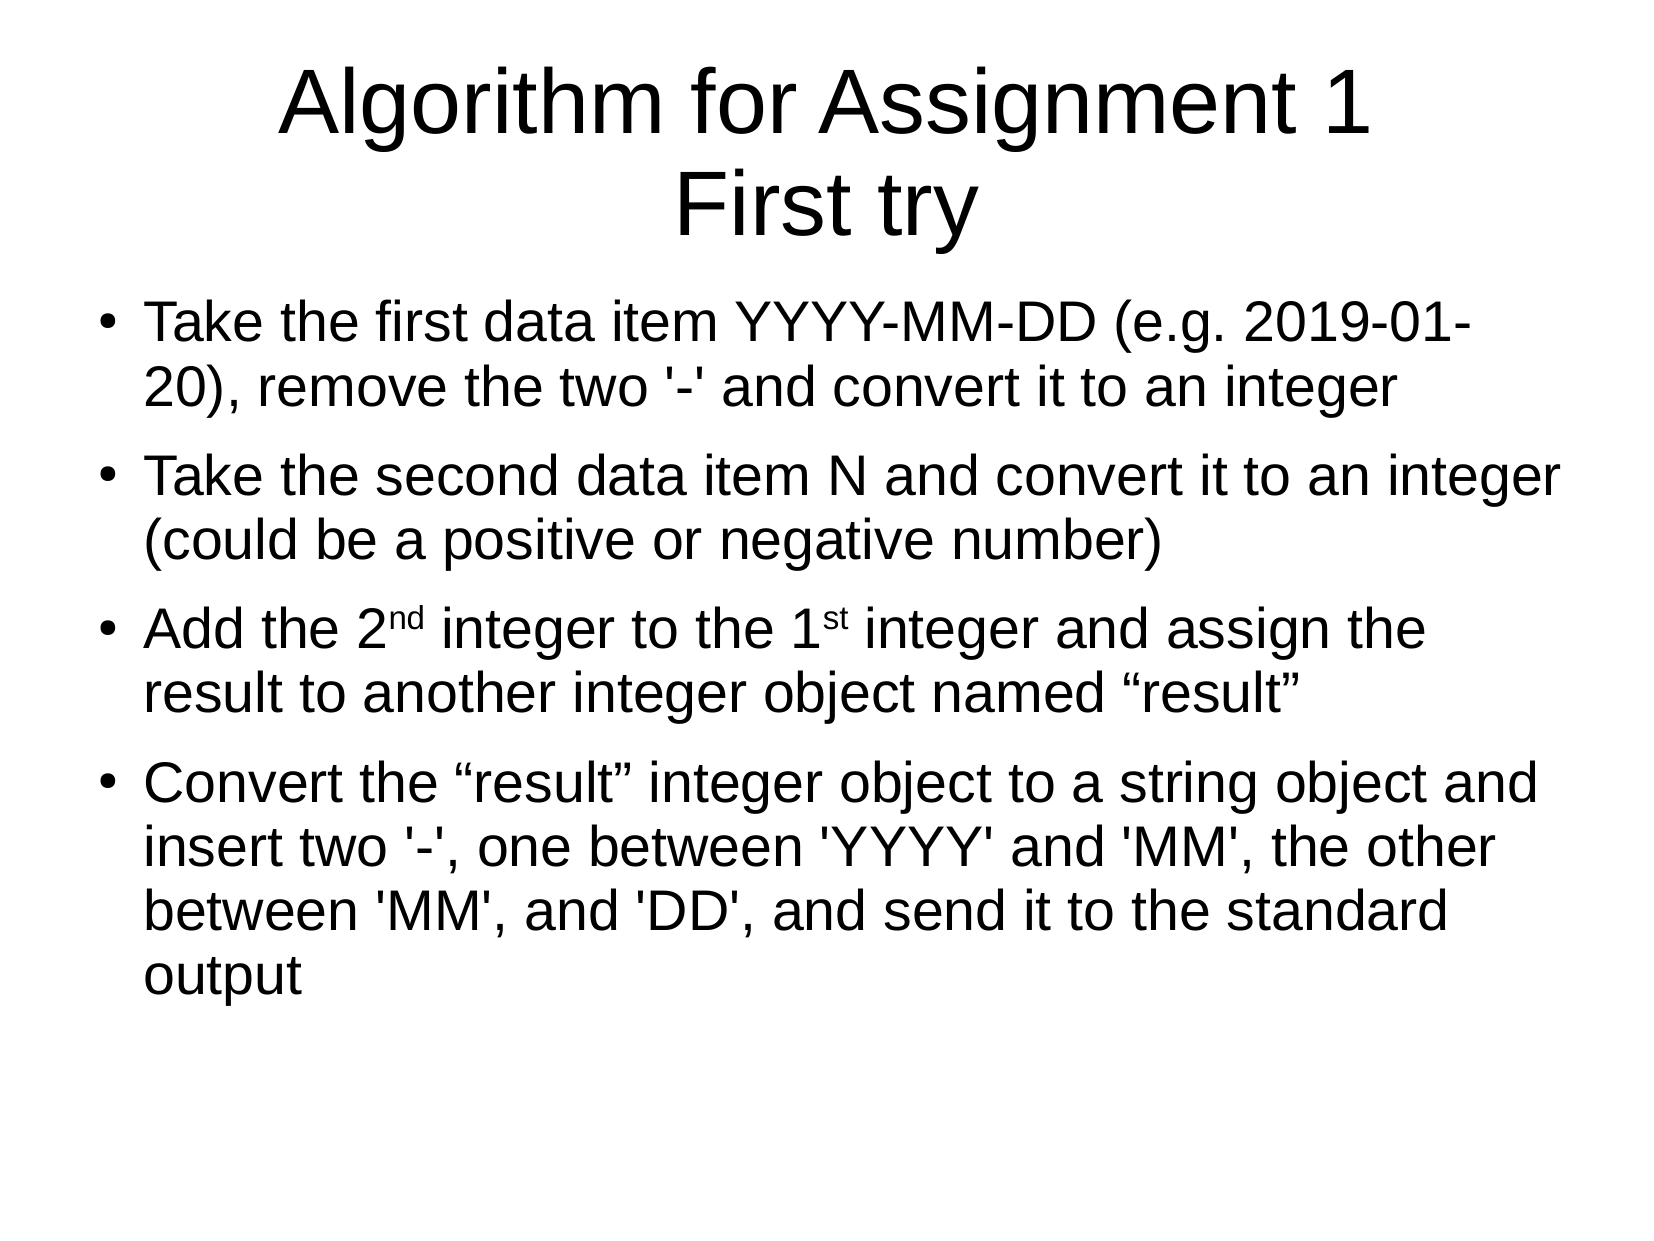

# Algorithm for Assignment 1 First try
Take the first data item YYYY-MM-DD (e.g. 2019-01-20), remove the two '-' and convert it to an integer
Take the second data item N and convert it to an integer (could be a positive or negative number)
Add the 2nd integer to the 1st integer and assign the result to another integer object named “result”
Convert the “result” integer object to a string object and insert two '-', one between 'YYYY' and 'MM', the other between 'MM', and 'DD', and send it to the standard output